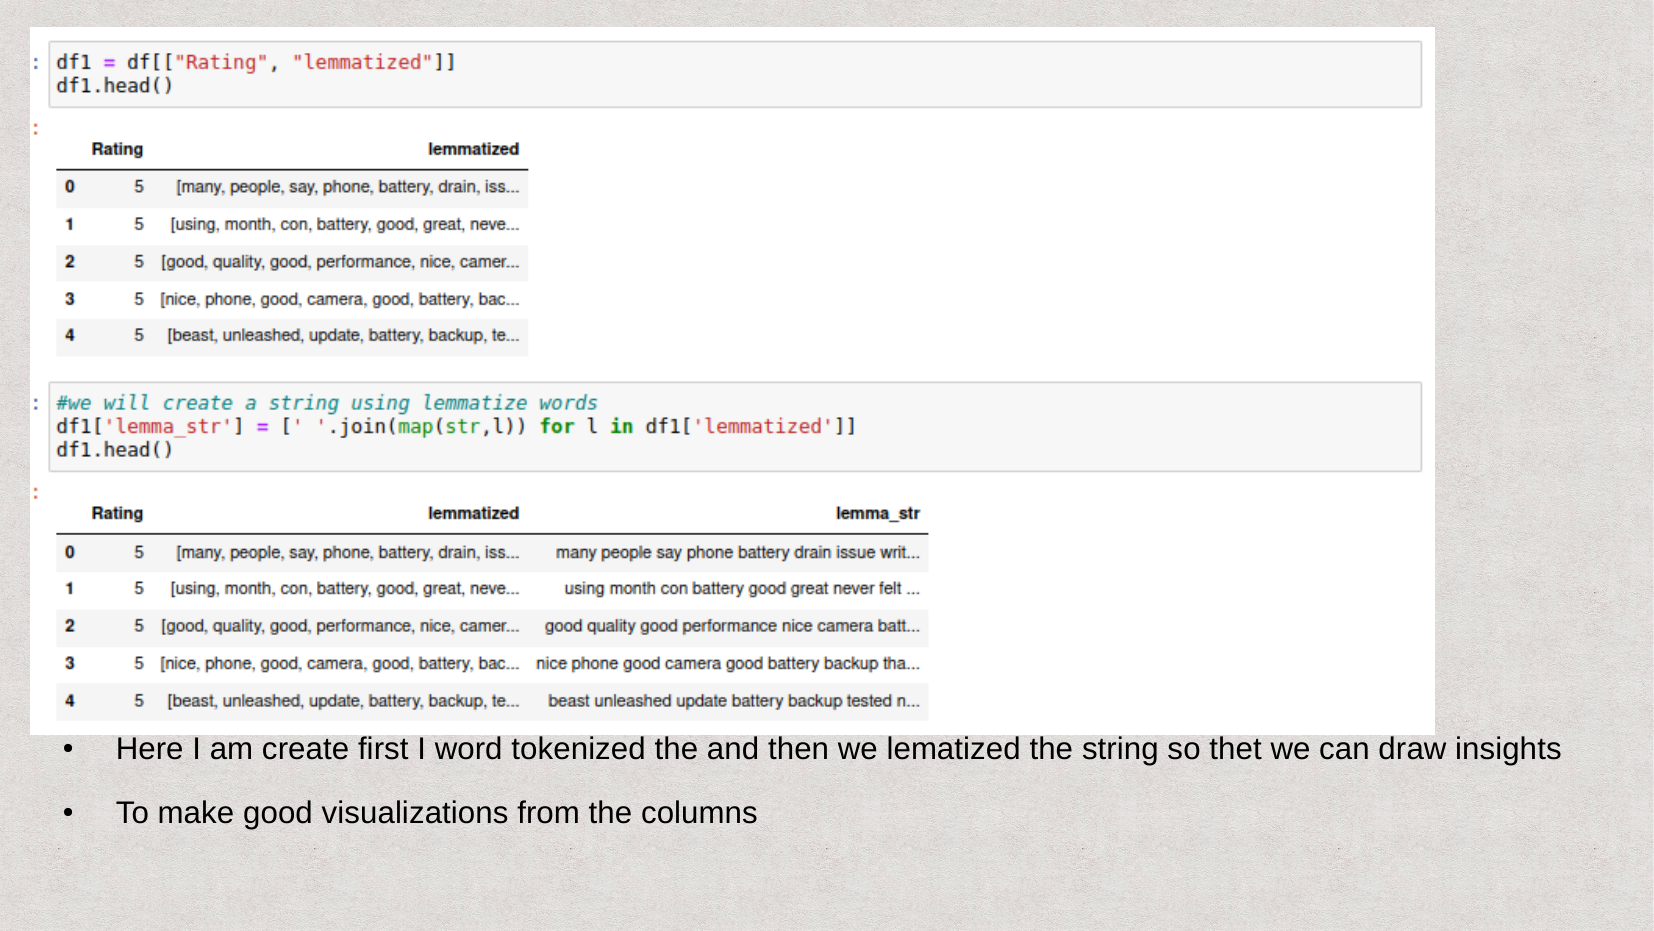

# Here I am create first I word tokenized the and then we lematized the string so thet we can draw insights
To make good visualizations from the columns